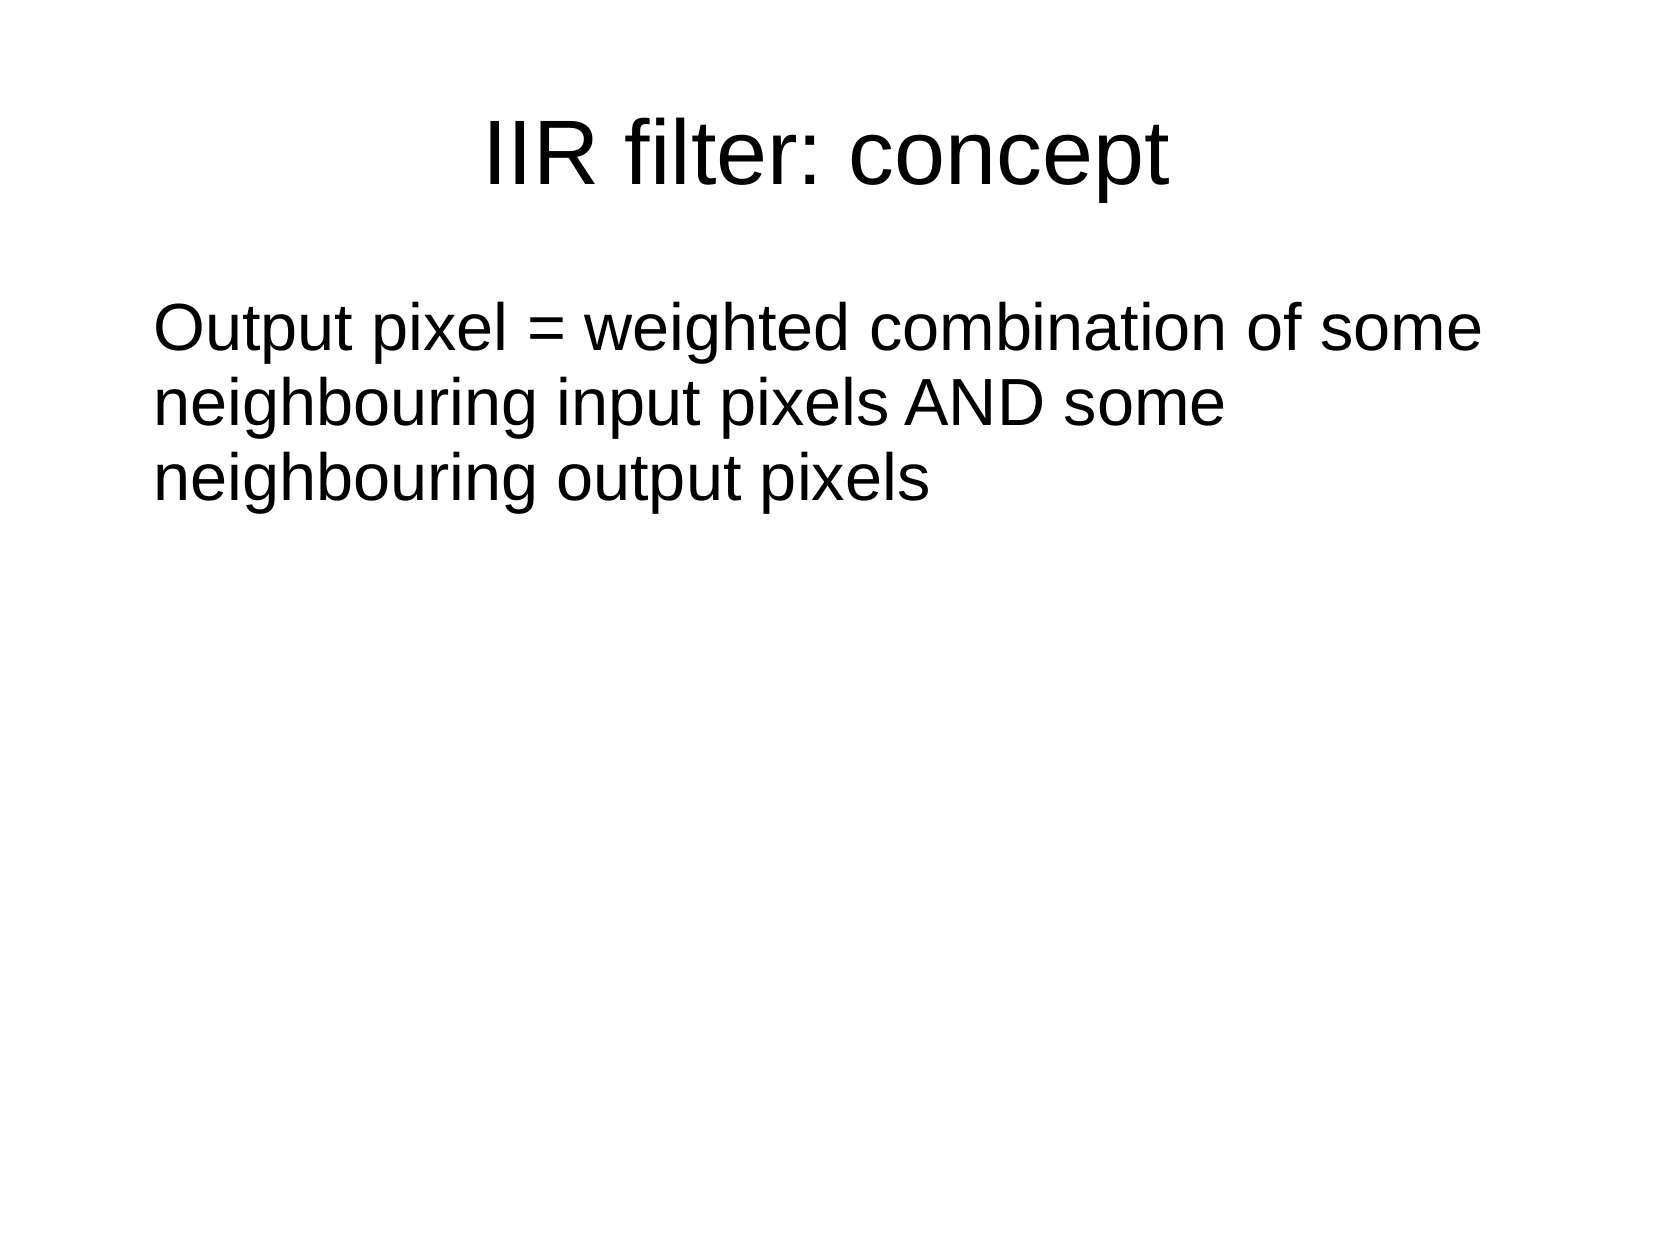

# IIR filter: concept
Output pixel = weighted combination of some neighbouring input pixels AND some neighbouring output pixels